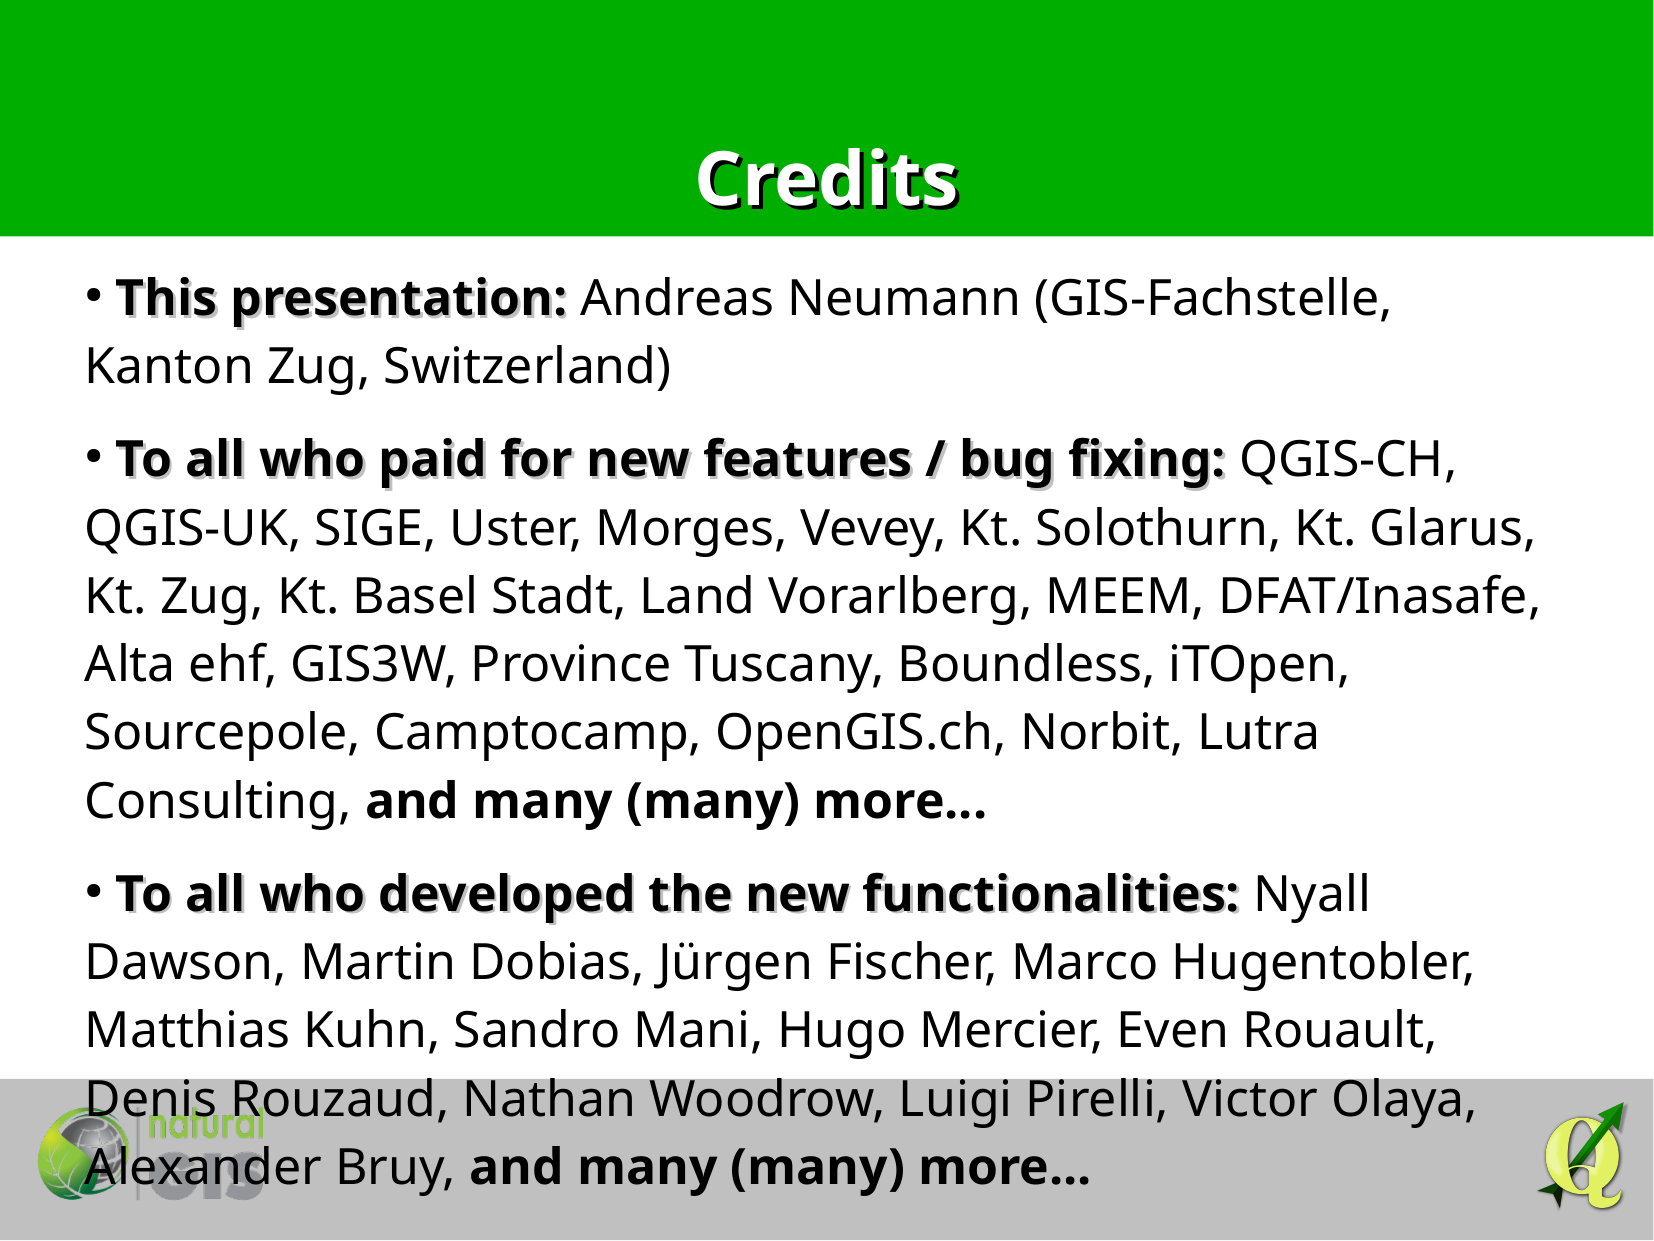

Credits
 This presentation: Andreas Neumann (GIS-Fachstelle, Kanton Zug, Switzerland)
 To all who paid for new features / bug fixing: QGIS-CH, QGIS-UK, SIGE, Uster, Morges, Vevey, Kt. Solothurn, Kt. Glarus, Kt. Zug, Kt. Basel Stadt, Land Vorarlberg, MEEM, DFAT/Inasafe, Alta ehf, GIS3W, Province Tuscany, Boundless, iTOpen, Sourcepole, Camptocamp, OpenGIS.ch, Norbit, Lutra Consulting, and many (many) more...
 To all who developed the new functionalities: Nyall Dawson, Martin Dobias, Jürgen Fischer, Marco Hugentobler, Matthias Kuhn, Sandro Mani, Hugo Mercier, Even Rouault, Denis Rouzaud, Nathan Woodrow, Luigi Pirelli, Victor Olaya, Alexander Bruy, and many (many) more...